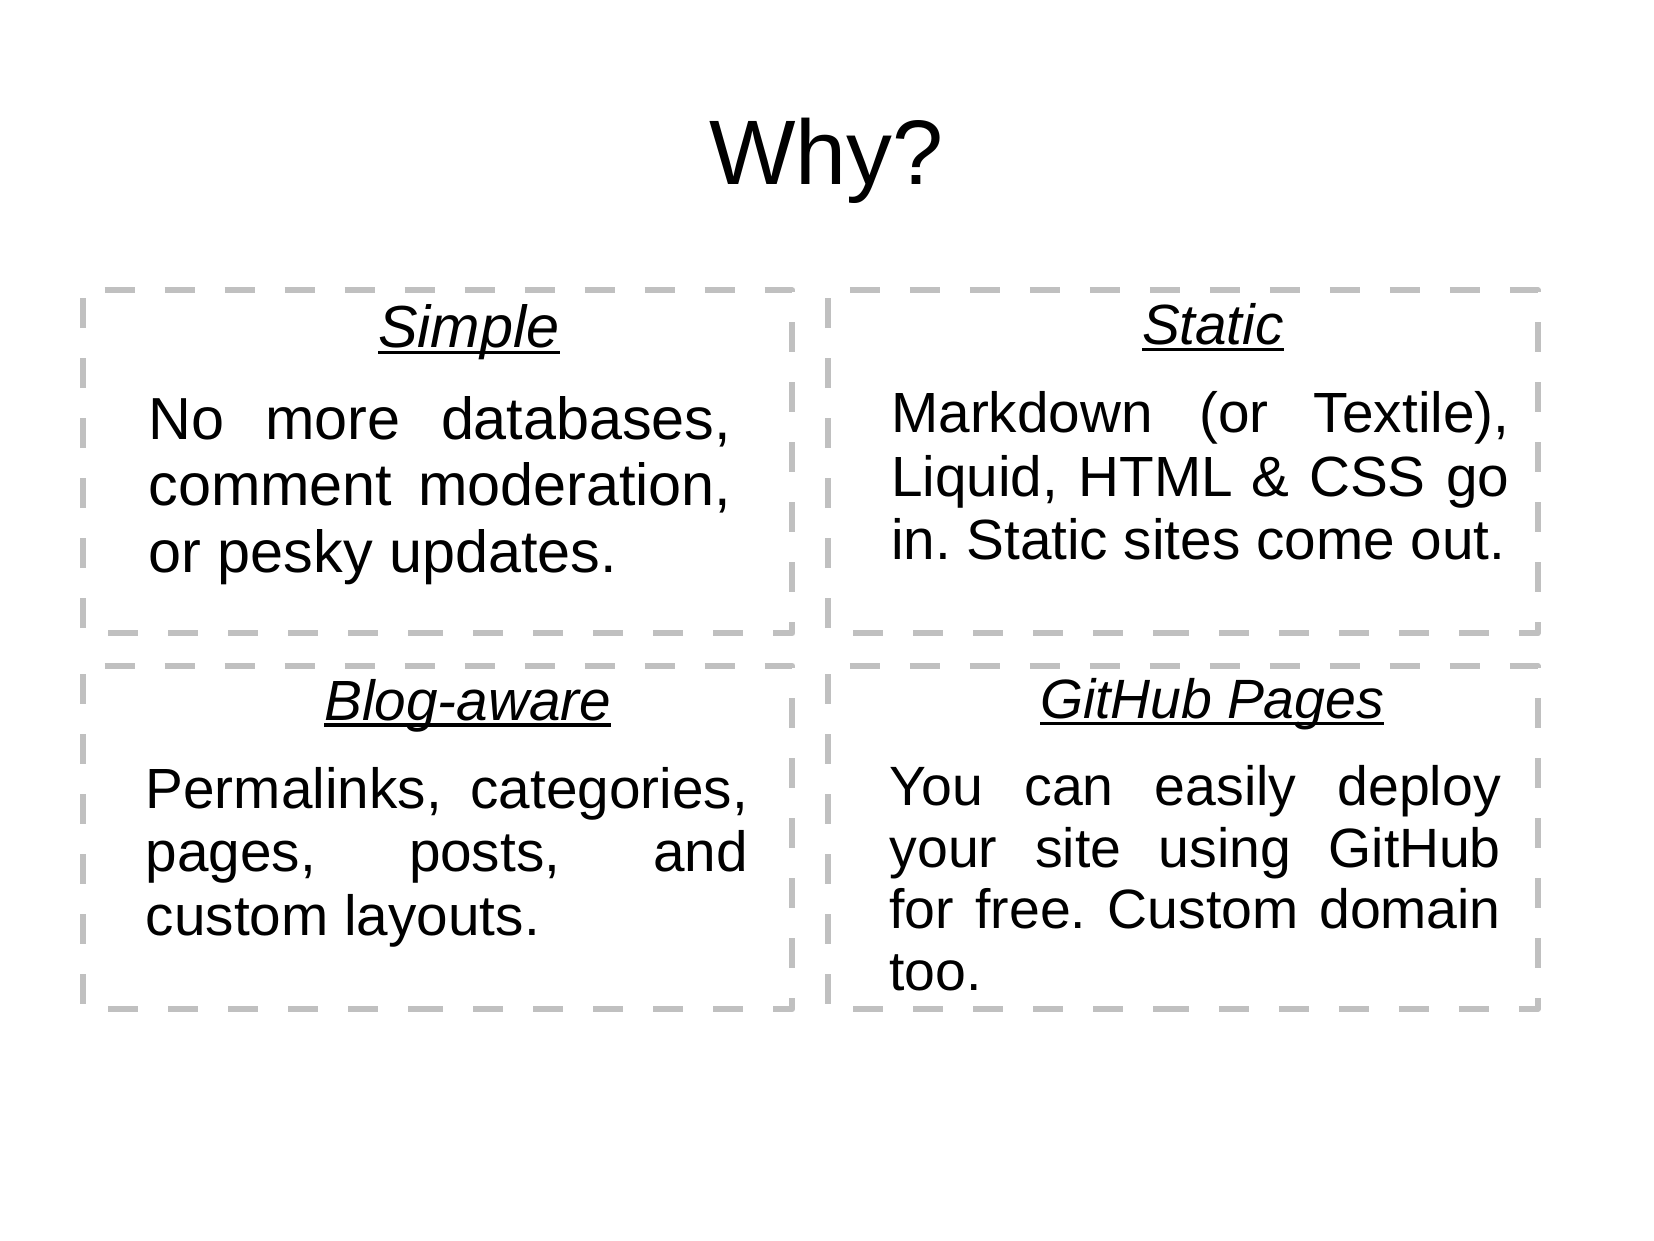

# Why?
Simple
No more databases, comment moderation, or pesky updates.
Static
Markdown (or Textile), Liquid, HTML & CSS go in. Static sites come out.
Blog-aware
Permalinks, categories, pages, posts, and custom layouts.
GitHub Pages
You can easily deploy your site using GitHub for free. Custom domain too.